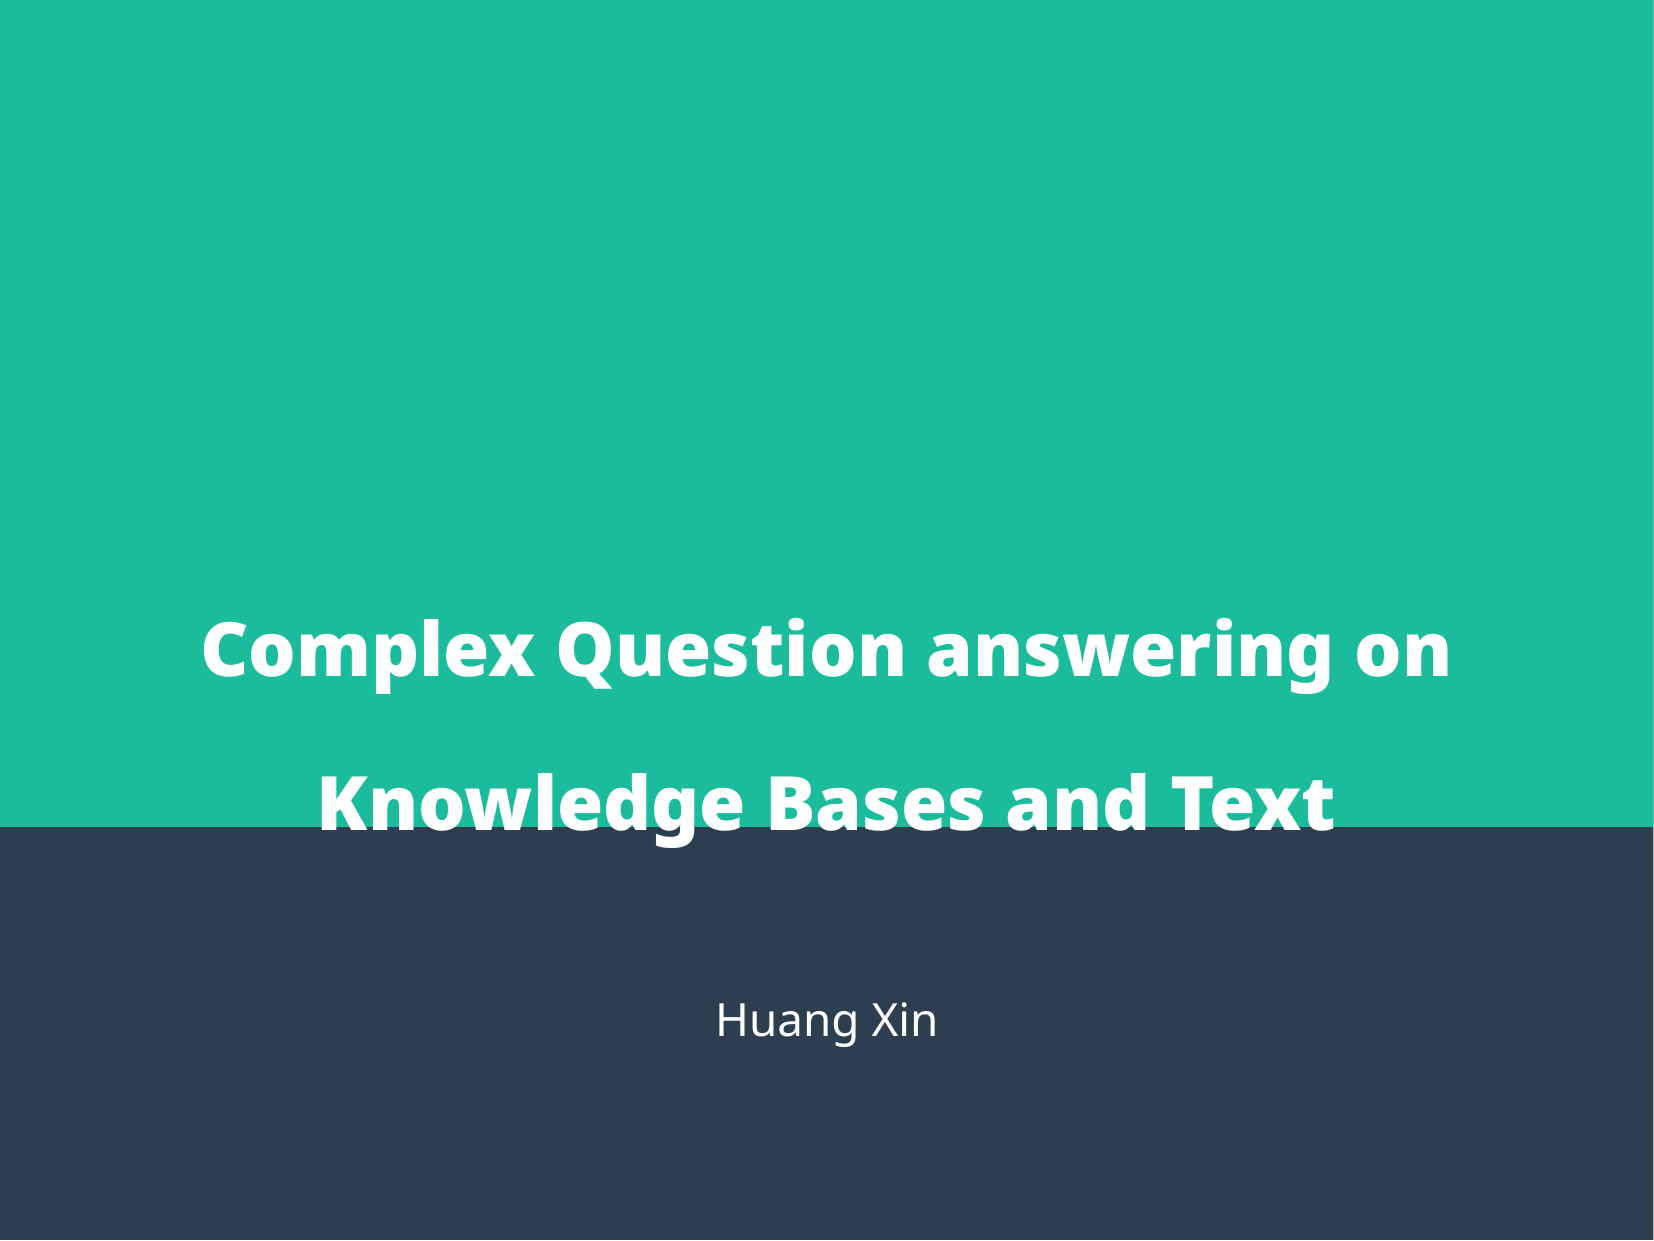

# Complex Question answering on Knowledge Bases and Text
Huang Xin